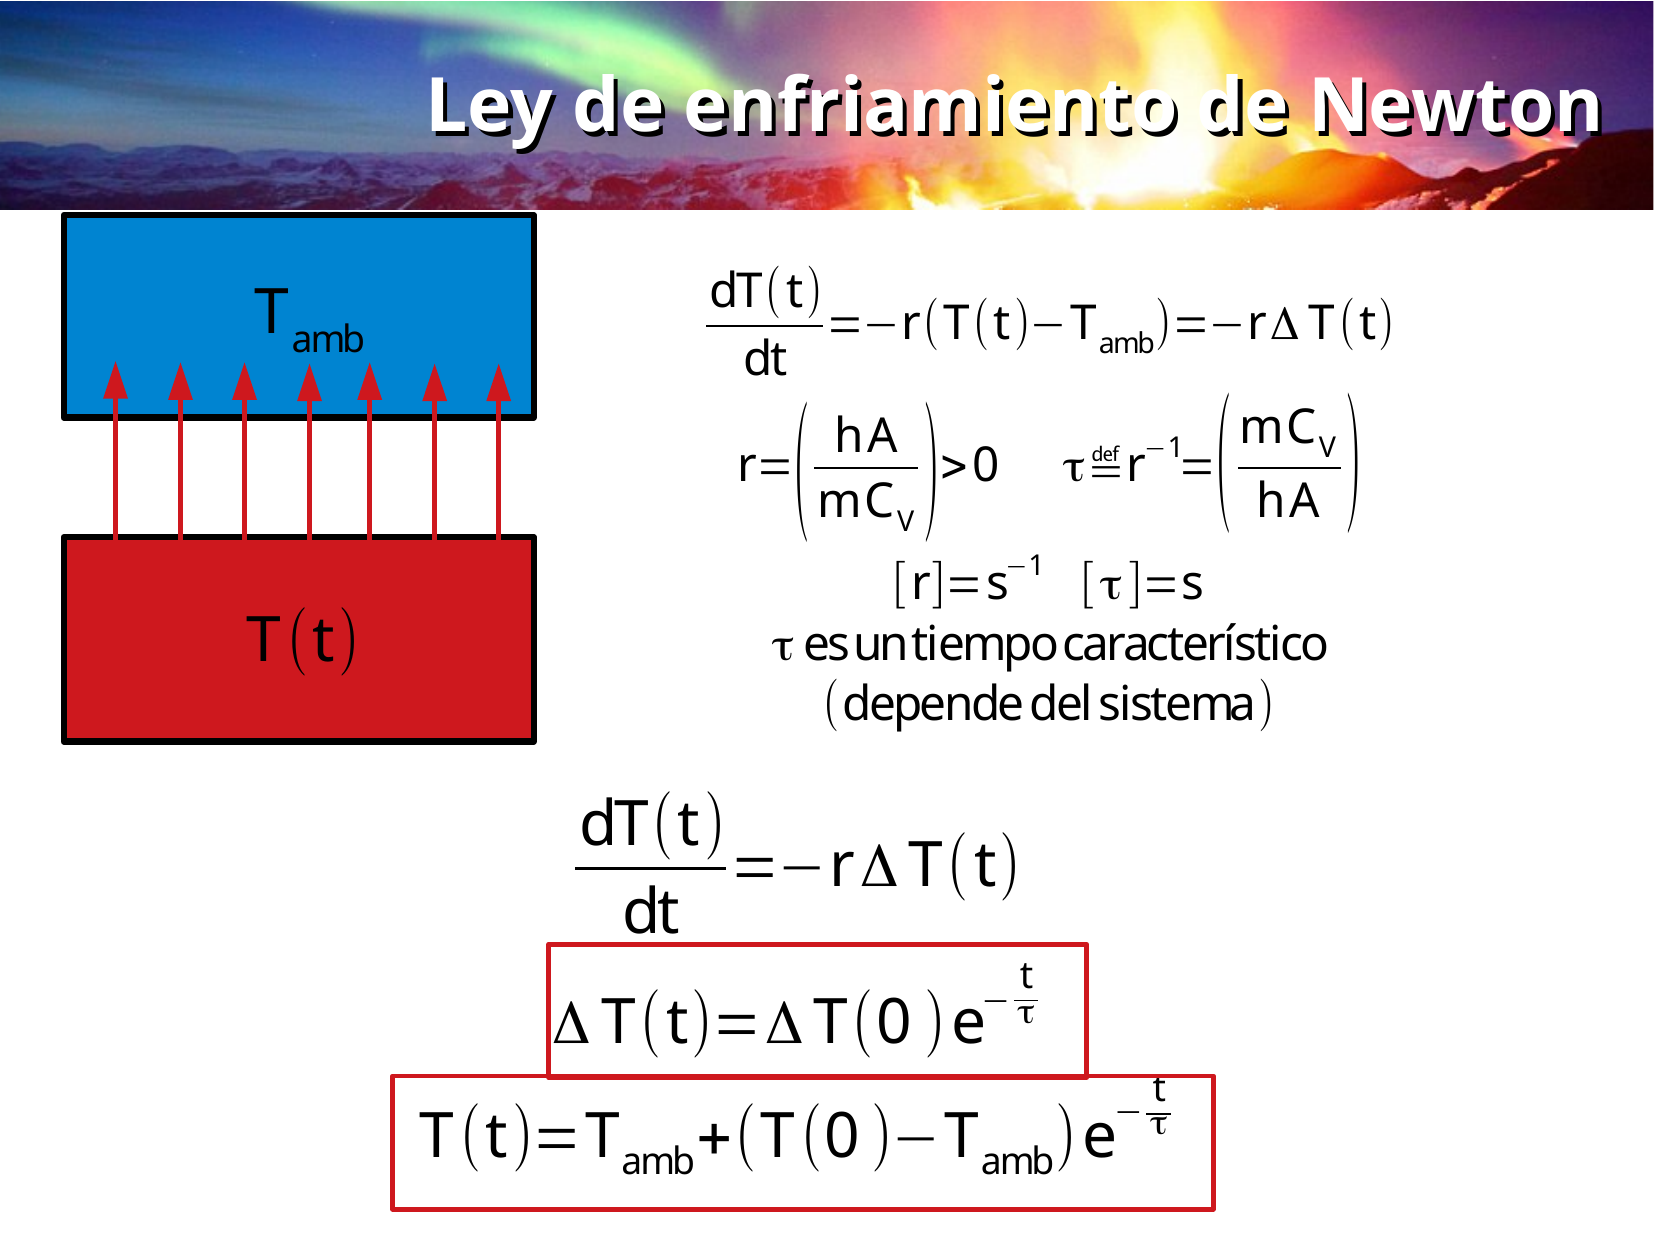

# Ley de enfriamiento de Newton
Jun 11, 2019
H. Asorey - F3B 2019
15